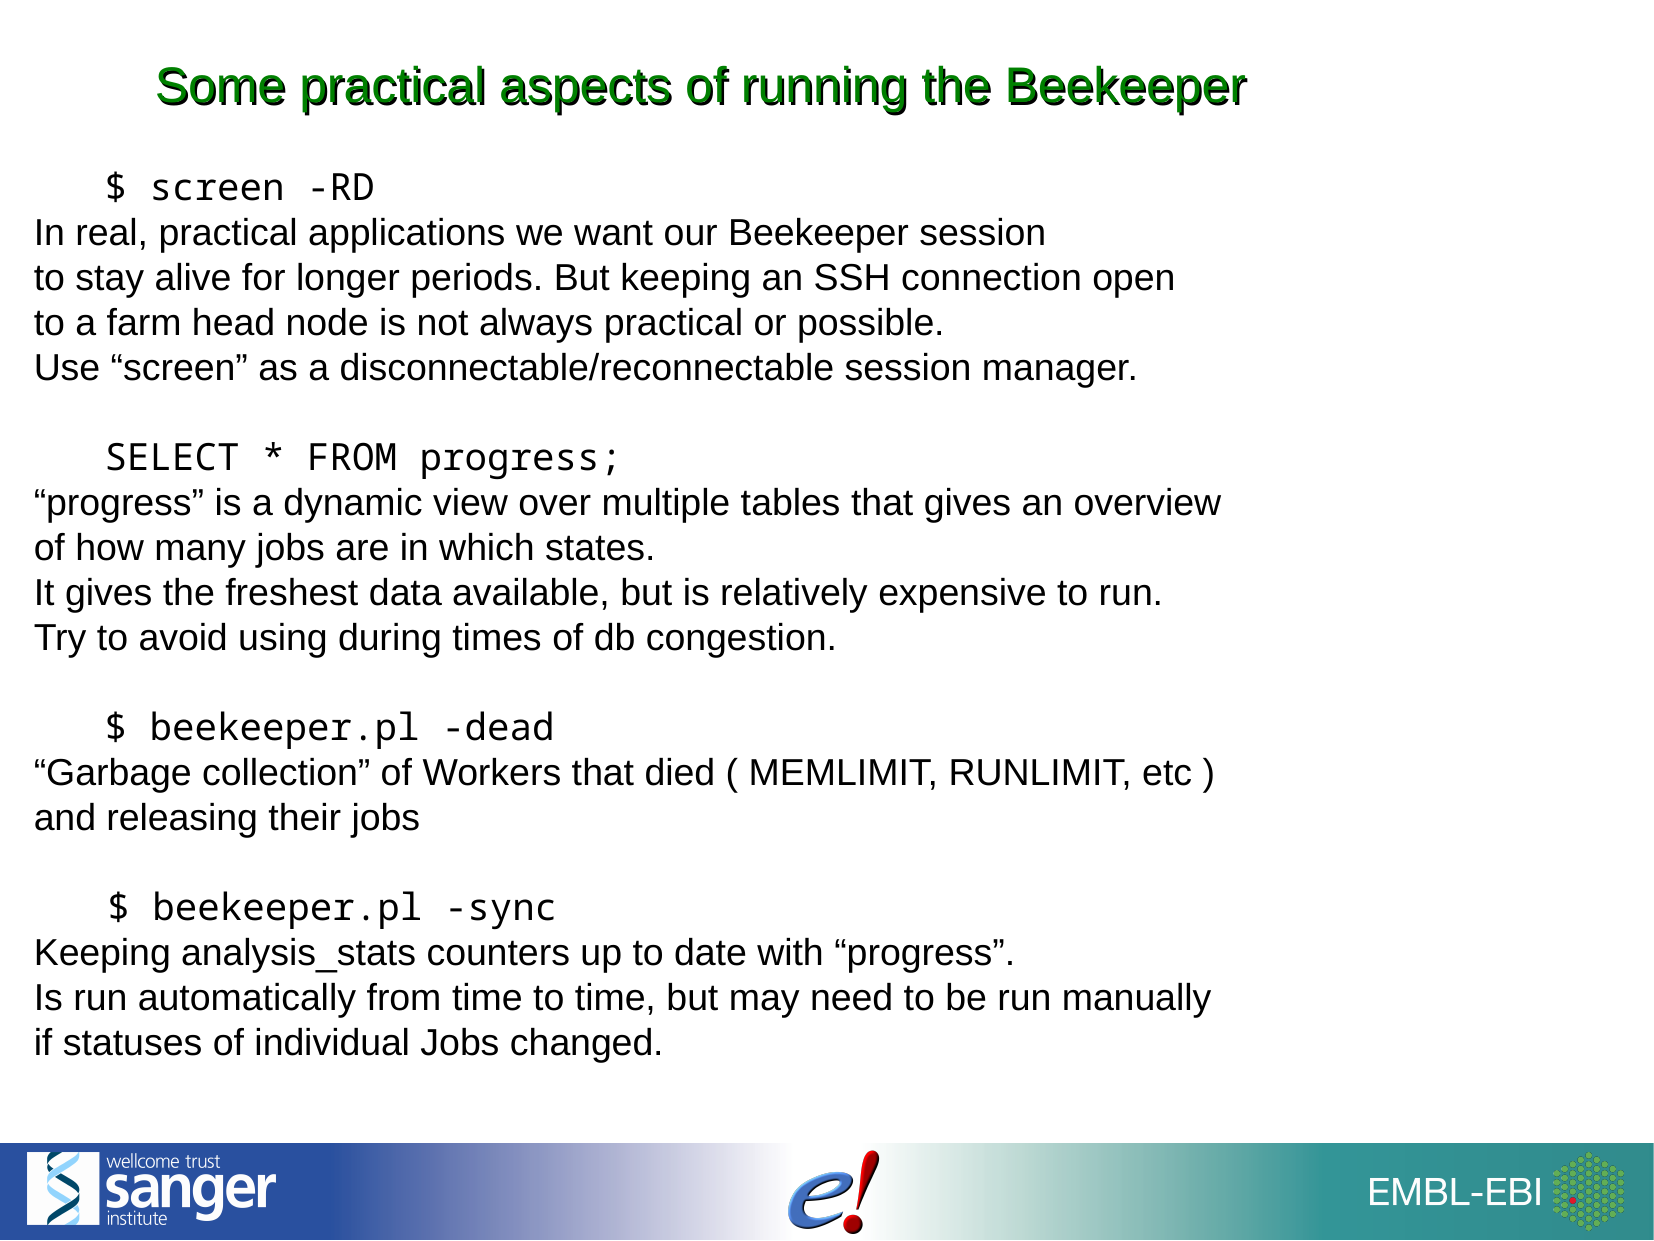

Some practical aspects of running the Beekeeper
$ screen -RD
In real, practical applications we want our Beekeeper session
to stay alive for longer periods. But keeping an SSH connection open
to a farm head node is not always practical or possible.
Use “screen” as a disconnectable/reconnectable session manager.
SELECT * FROM progress;
“progress” is a dynamic view over multiple tables that gives an overview
of how many jobs are in which states.
It gives the freshest data available, but is relatively expensive to run.
Try to avoid using during times of db congestion.
$ beekeeper.pl -dead
“Garbage collection” of Workers that died ( MEMLIMIT, RUNLIMIT, etc )
and releasing their jobs
	$ beekeeper.pl -sync
Keeping analysis_stats counters up to date with “progress”.
Is run automatically from time to time, but may need to be run manually
if statuses of individual Jobs changed.